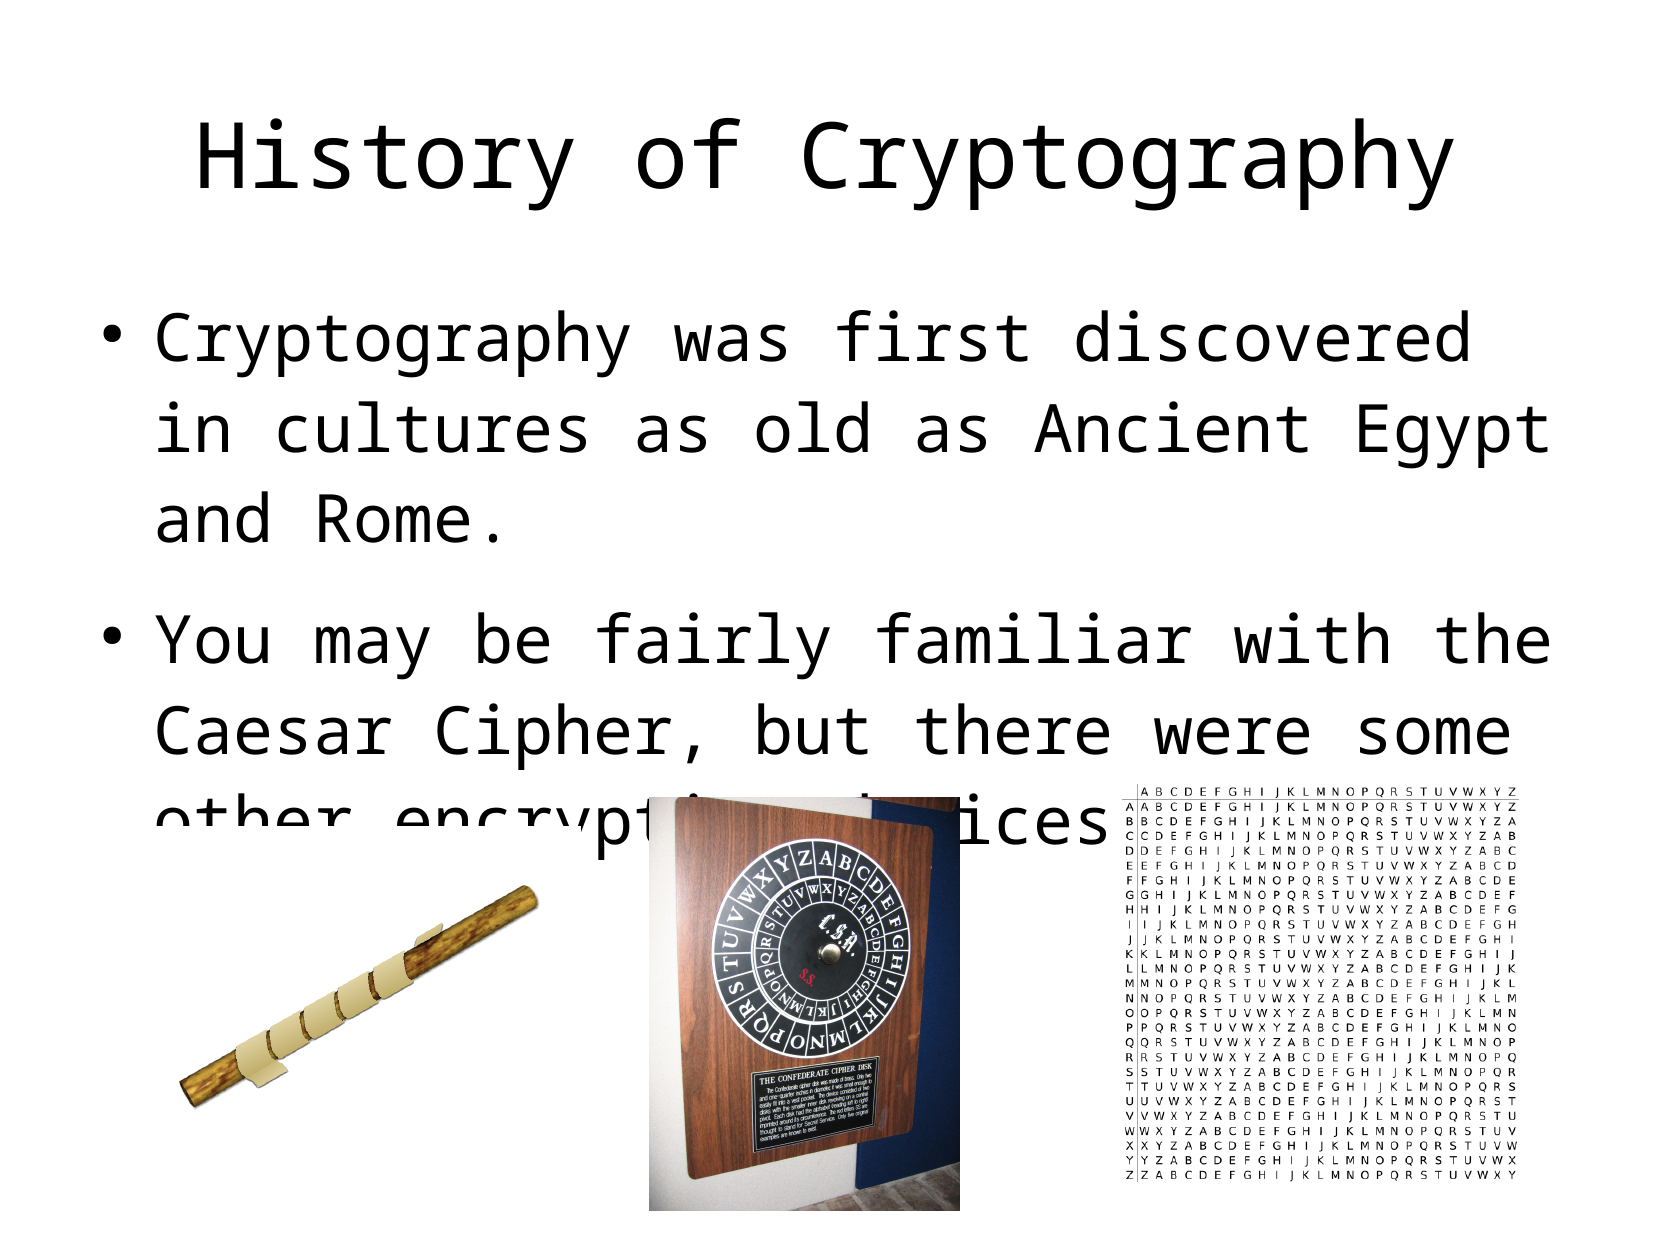

# History of Cryptography
Cryptography was first discovered in cultures as old as Ancient Egypt and Rome.
You may be fairly familiar with the Caesar Cipher, but there were some other encryption devices.